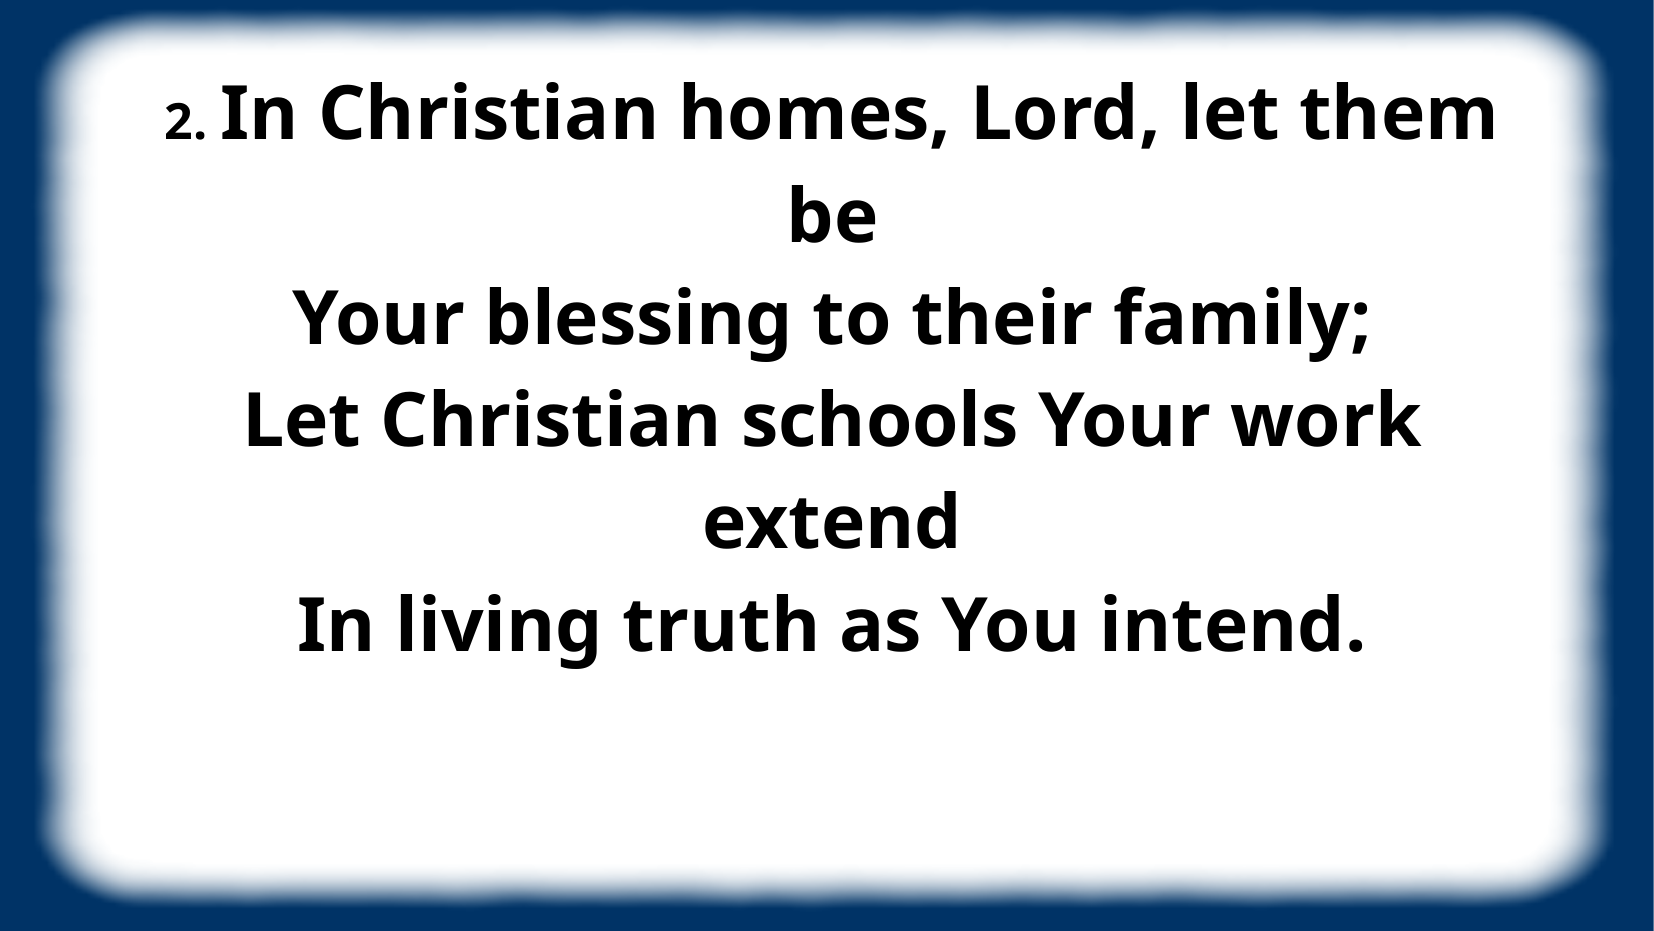

2. In Christian homes, Lord, let them be
Your blessing to their family;
Let Christian schools Your work extend
In living truth as You intend.